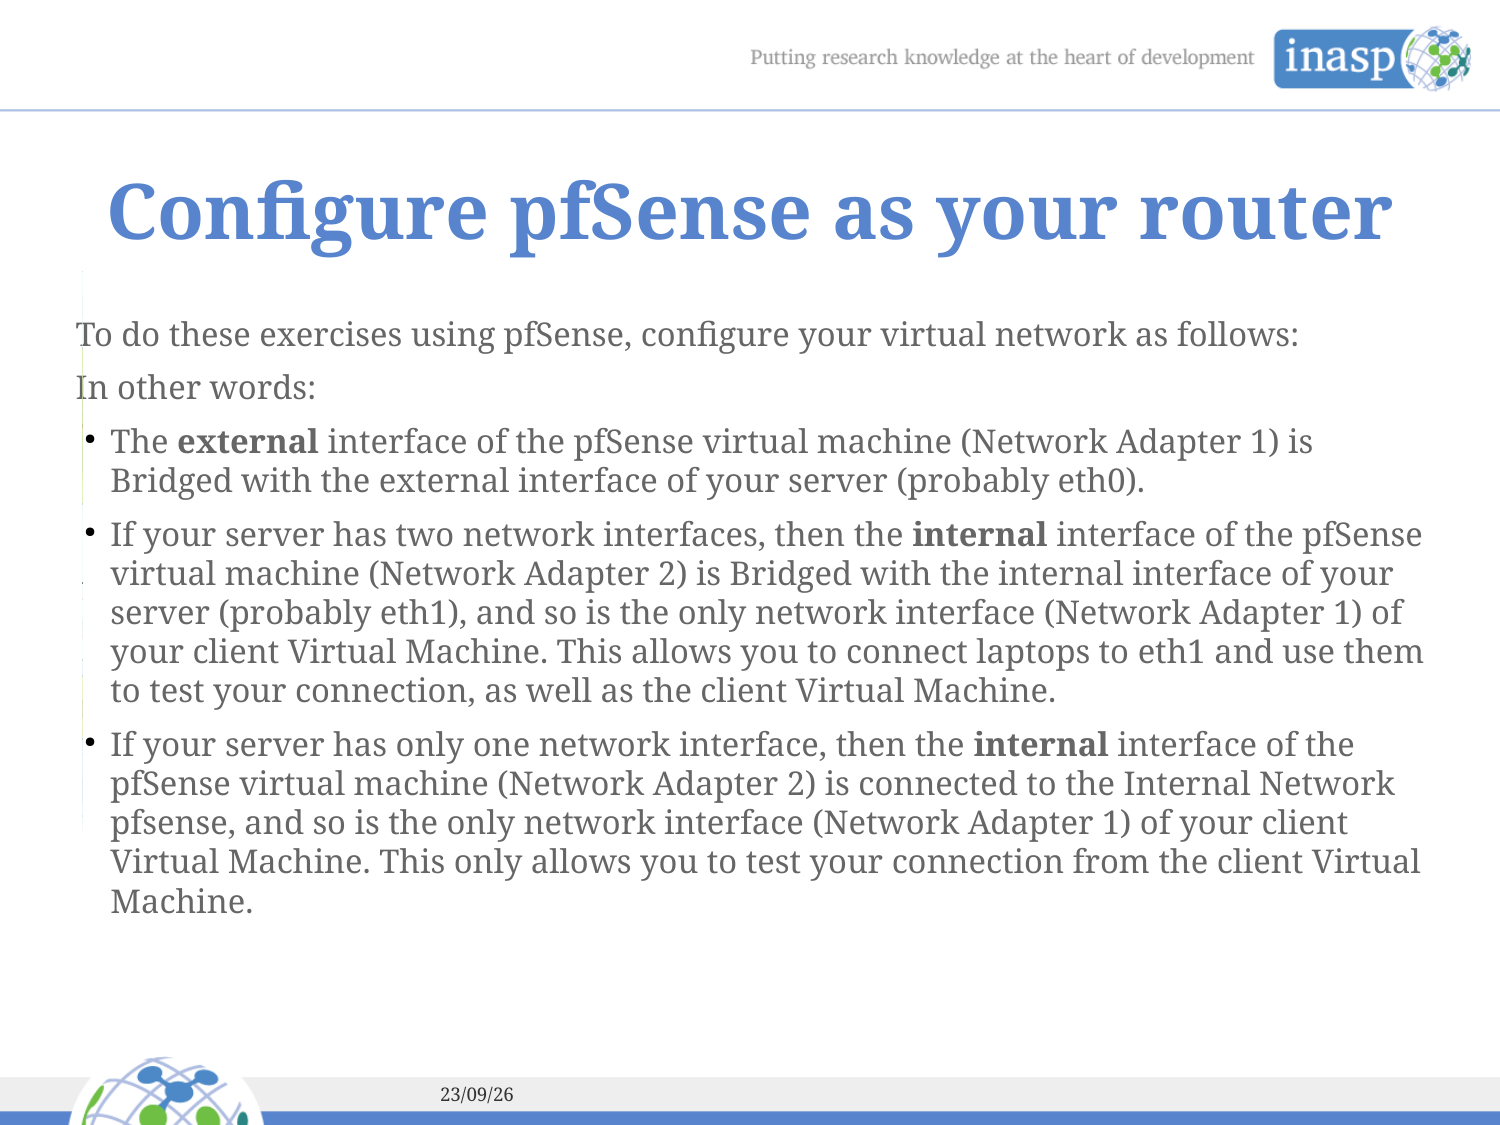

# Configure pfSense as your router
To do these exercises using pfSense, configure your virtual network as follows:
In other words:
The external interface of the pfSense virtual machine (Network Adapter 1) is Bridged with the external interface of your server (probably eth0).
If your server has two network interfaces, then the internal interface of the pfSense virtual machine (Network Adapter 2) is Bridged with the internal interface of your server (probably eth1), and so is the only network interface (Network Adapter 1) of your client Virtual Machine. This allows you to connect laptops to eth1 and use them to test your connection, as well as the client Virtual Machine.
If your server has only one network interface, then the internal interface of the pfSense virtual machine (Network Adapter 2) is connected to the Internal Network pfsense, and so is the only network interface (Network Adapter 1) of your client Virtual Machine. This only allows you to test your connection from the client Virtual Machine.